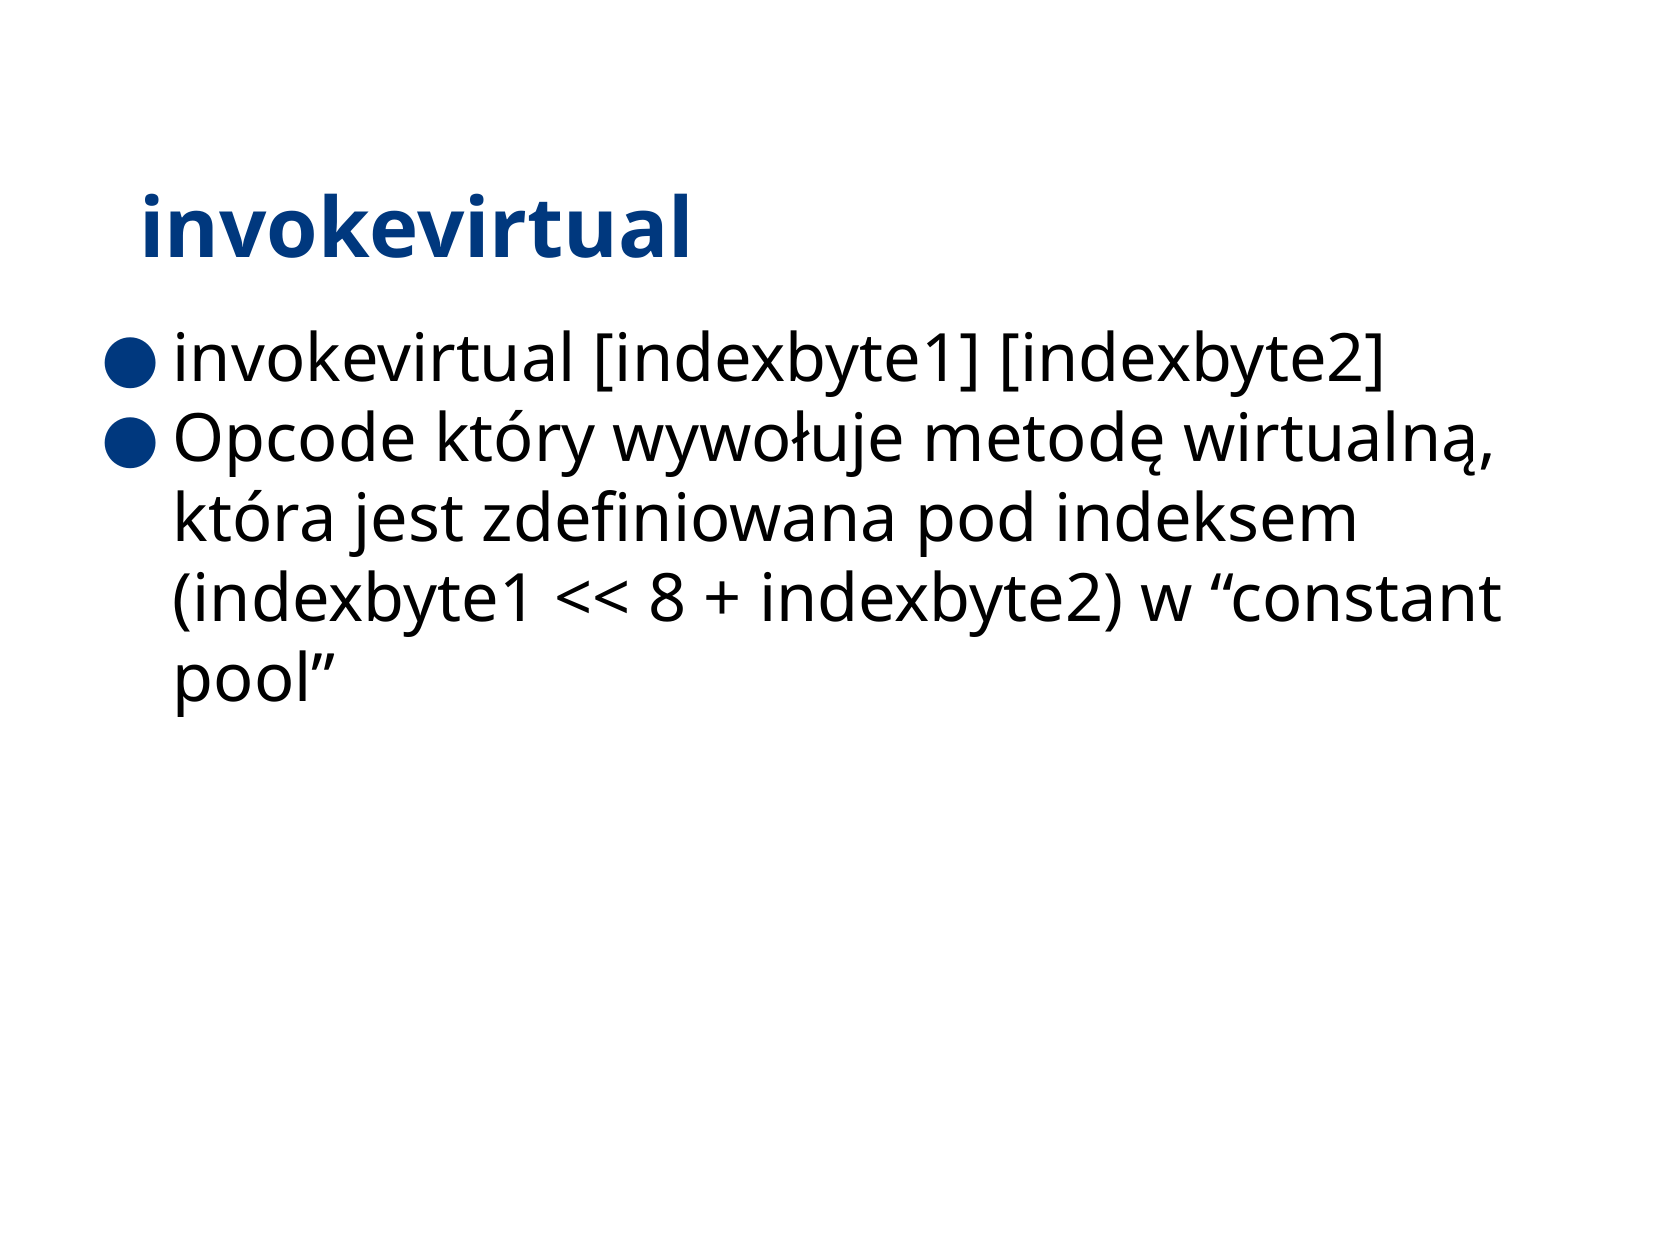

invokevirtual
# invokevirtual [indexbyte1] [indexbyte2]
Opcode który wywołuje metodę wirtualną, która jest zdefiniowana pod indeksem (indexbyte1 << 8 + indexbyte2) w “constant pool”